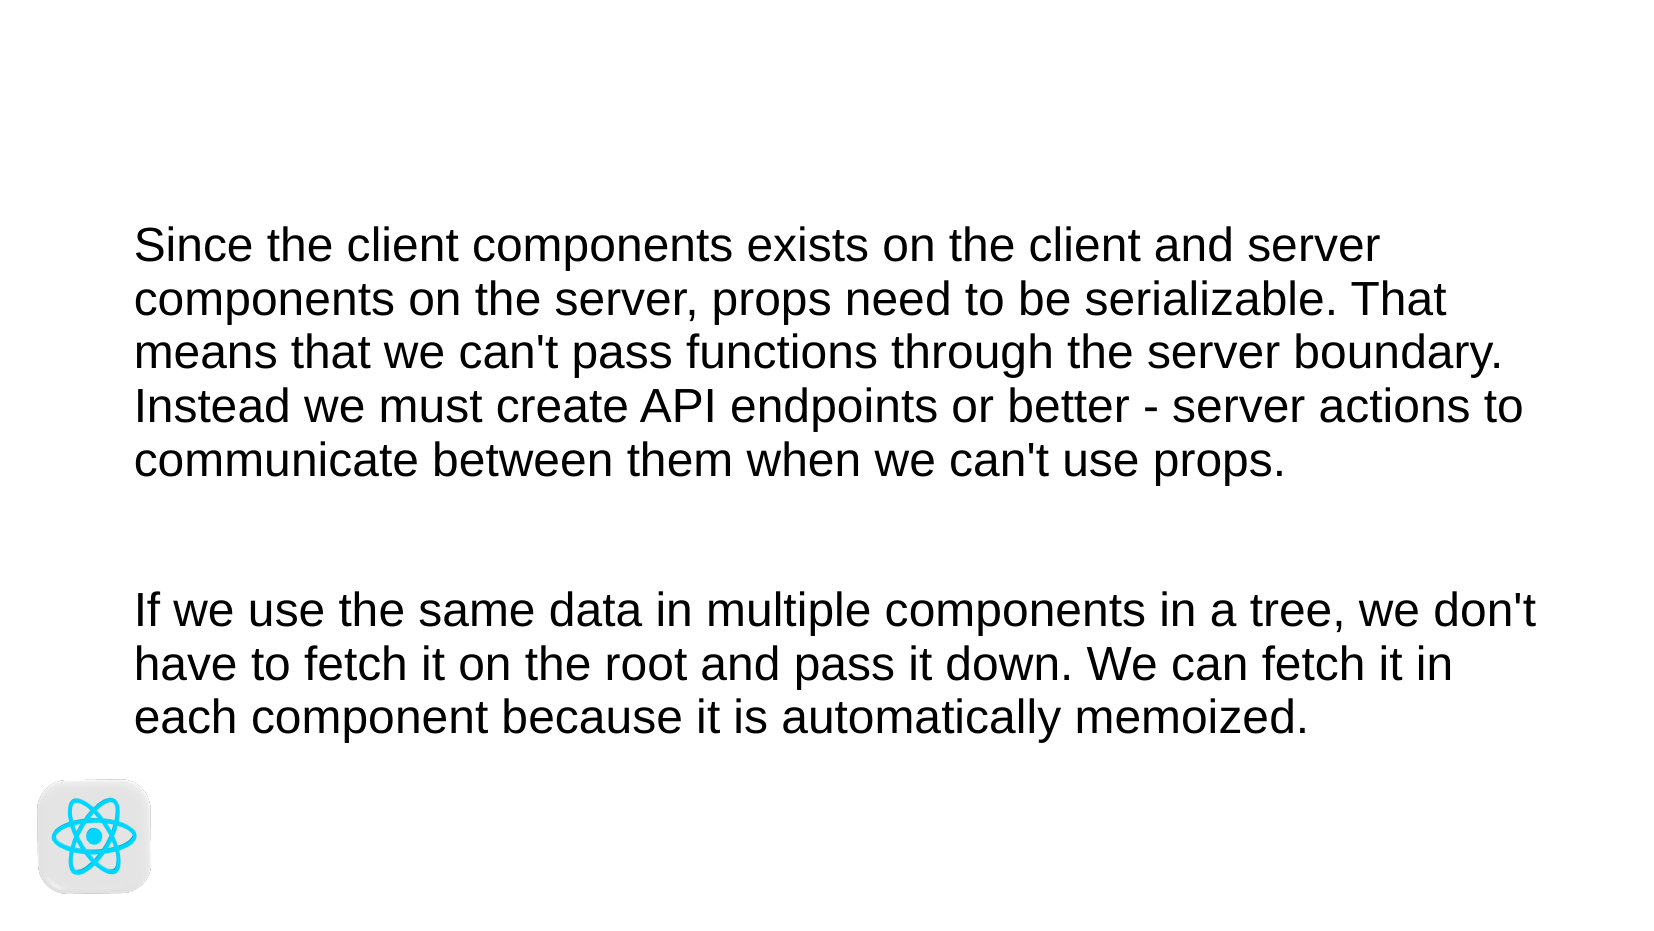

#
Since the client components exists on the client and server components on the server, props need to be serializable. That means that we can't pass functions through the server boundary. Instead we must create API endpoints or better - server actions to communicate between them when we can't use props.
If we use the same data in multiple components in a tree, we don't have to fetch it on the root and pass it down. We can fetch it in each component because it is automatically memoized.